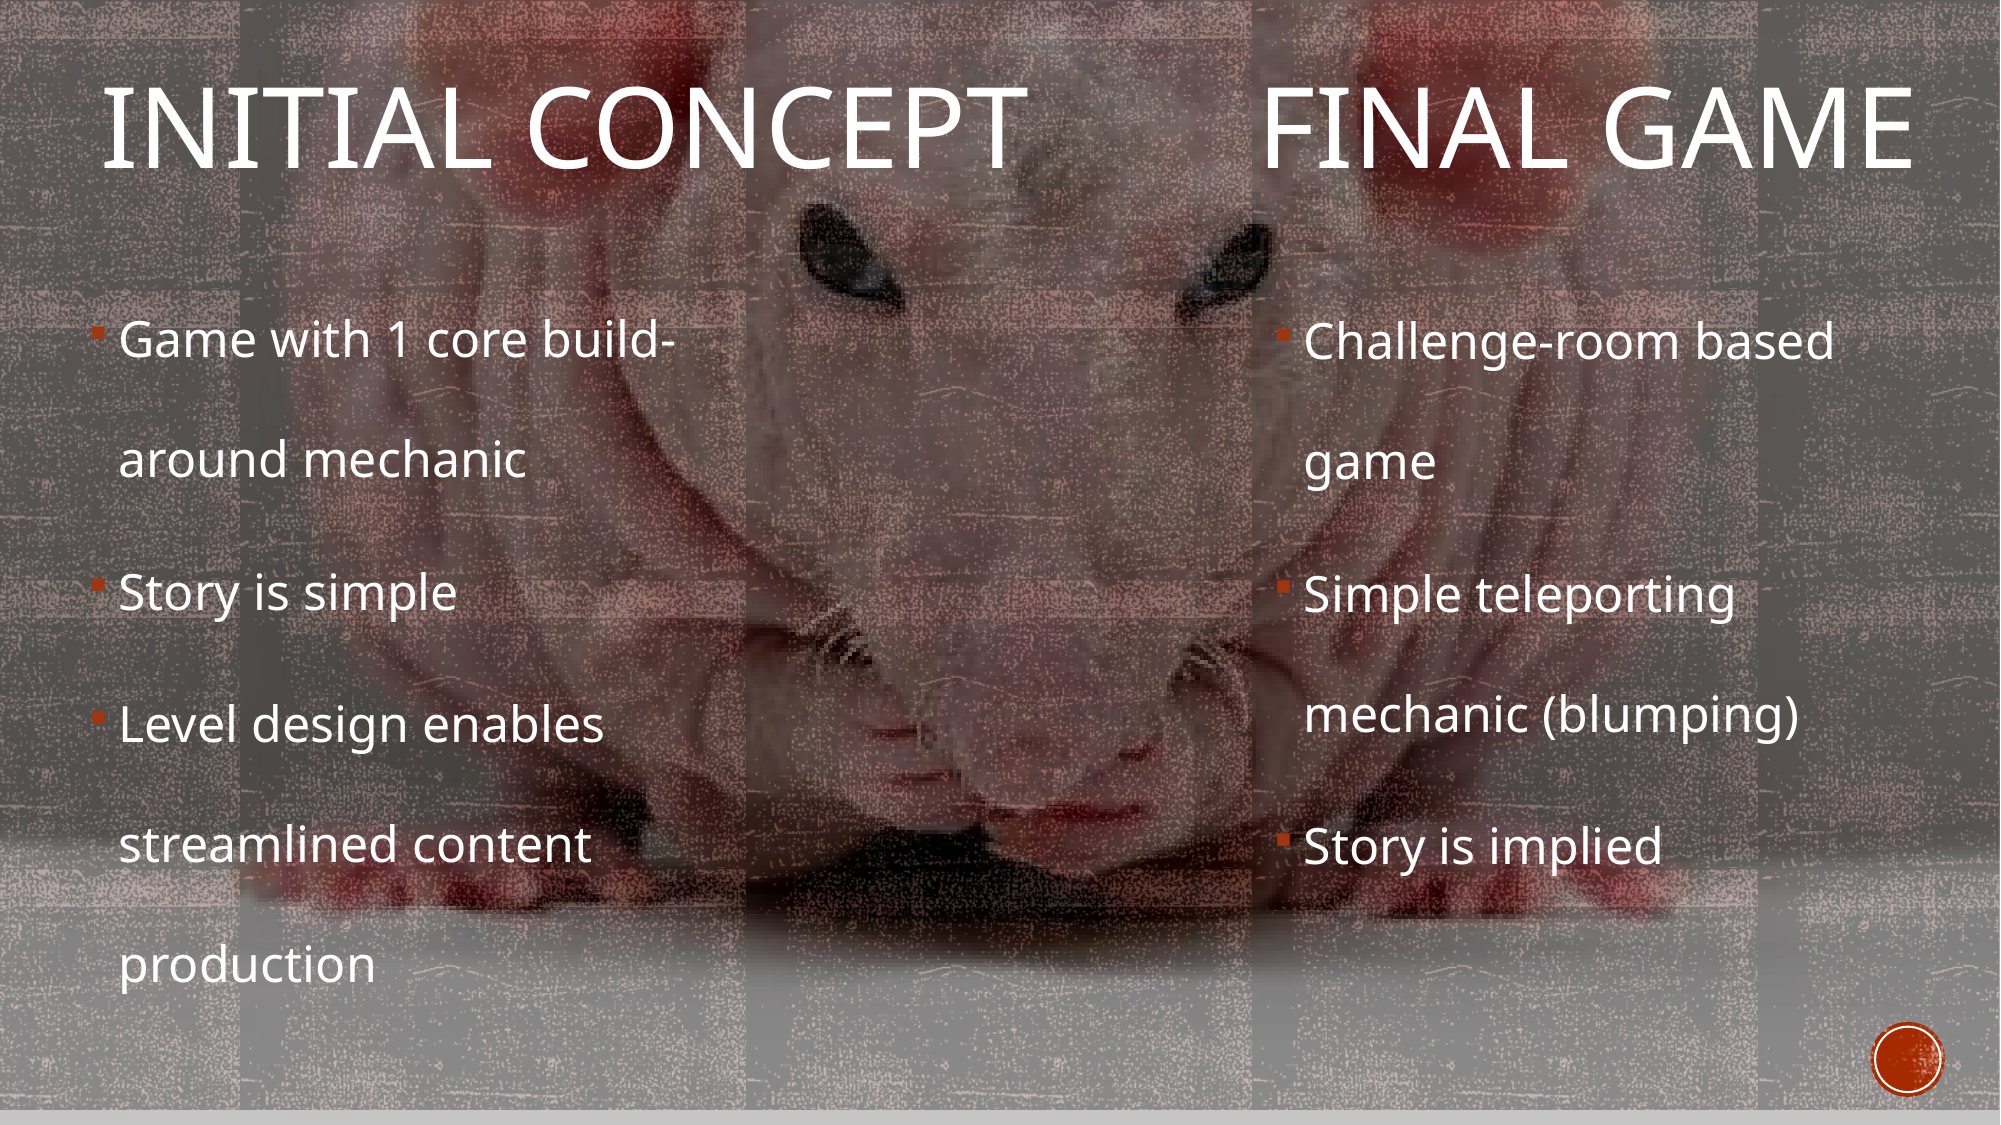

# Initial concept
Final game
Game with 1 core build-around mechanic
Story is simple
Level design enables streamlined content production
Challenge-room based game
Simple teleporting mechanic (blumping)
Story is implied